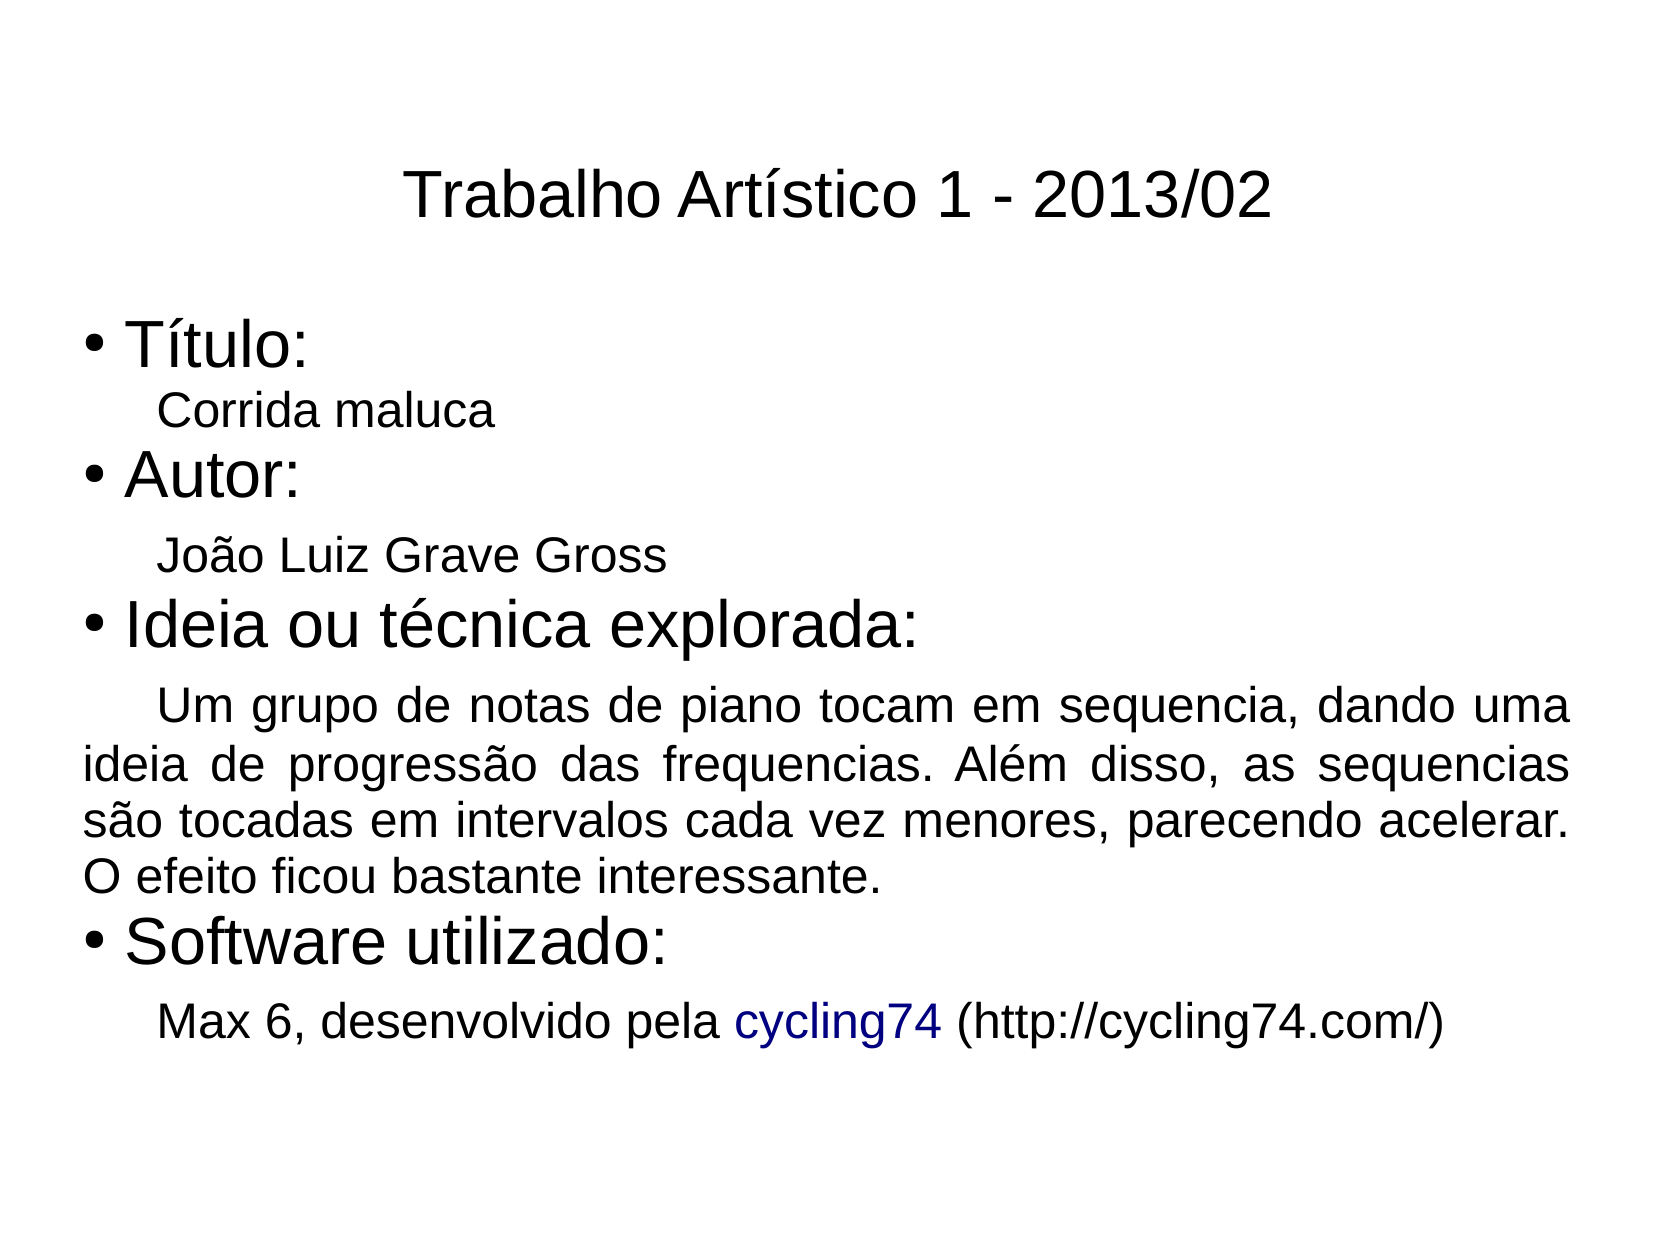

# Trabalho Artístico 1 - 2013/02
 Título:
	Corrida maluca
 Autor:
	João Luiz Grave Gross
 Ideia ou técnica explorada:
	Um grupo de notas de piano tocam em sequencia, dando uma ideia de progressão das frequencias. Além disso, as sequencias são tocadas em intervalos cada vez menores, parecendo acelerar. O efeito ficou bastante interessante.
 Software utilizado:
	Max 6, desenvolvido pela cycling74 (http://cycling74.com/)